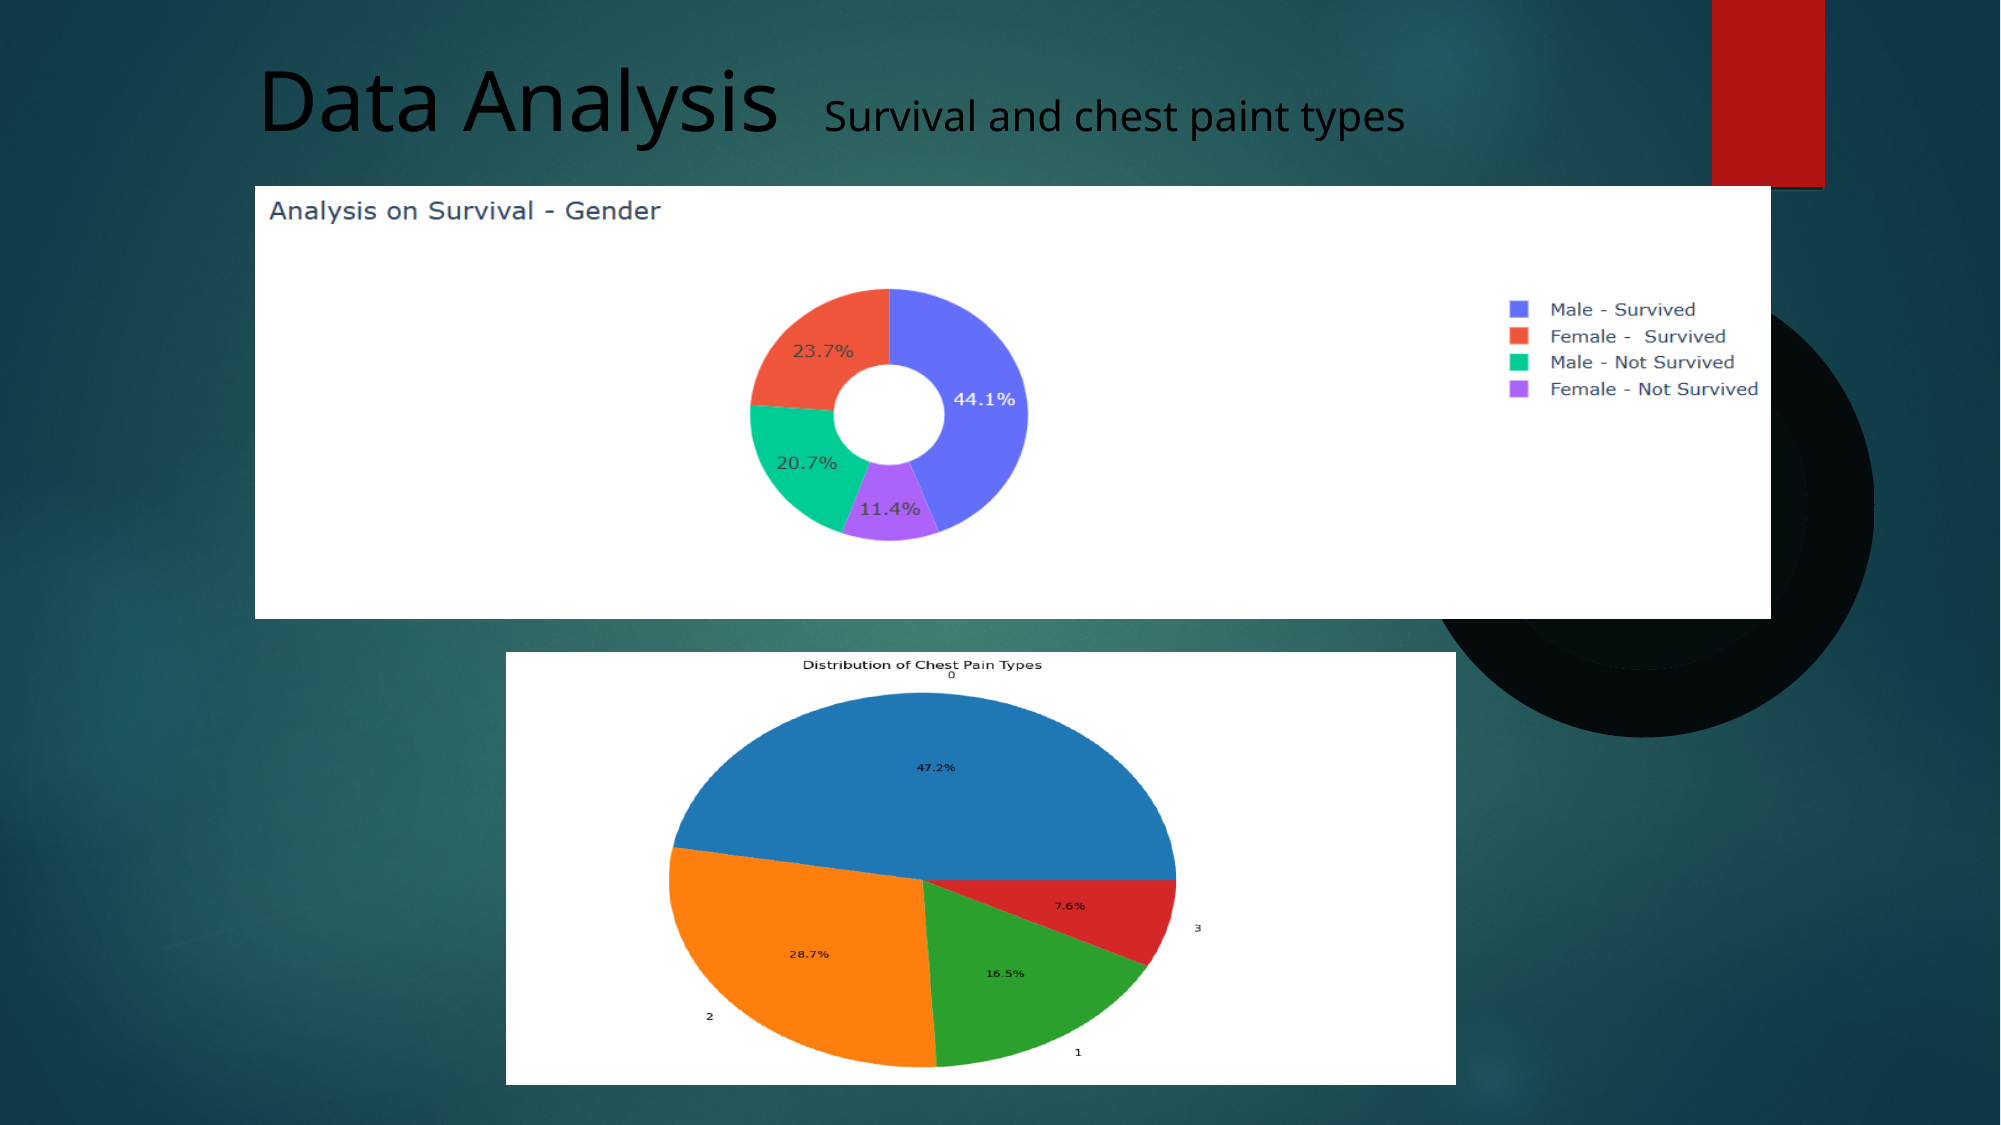

Data Analysis Survival and chest paint types